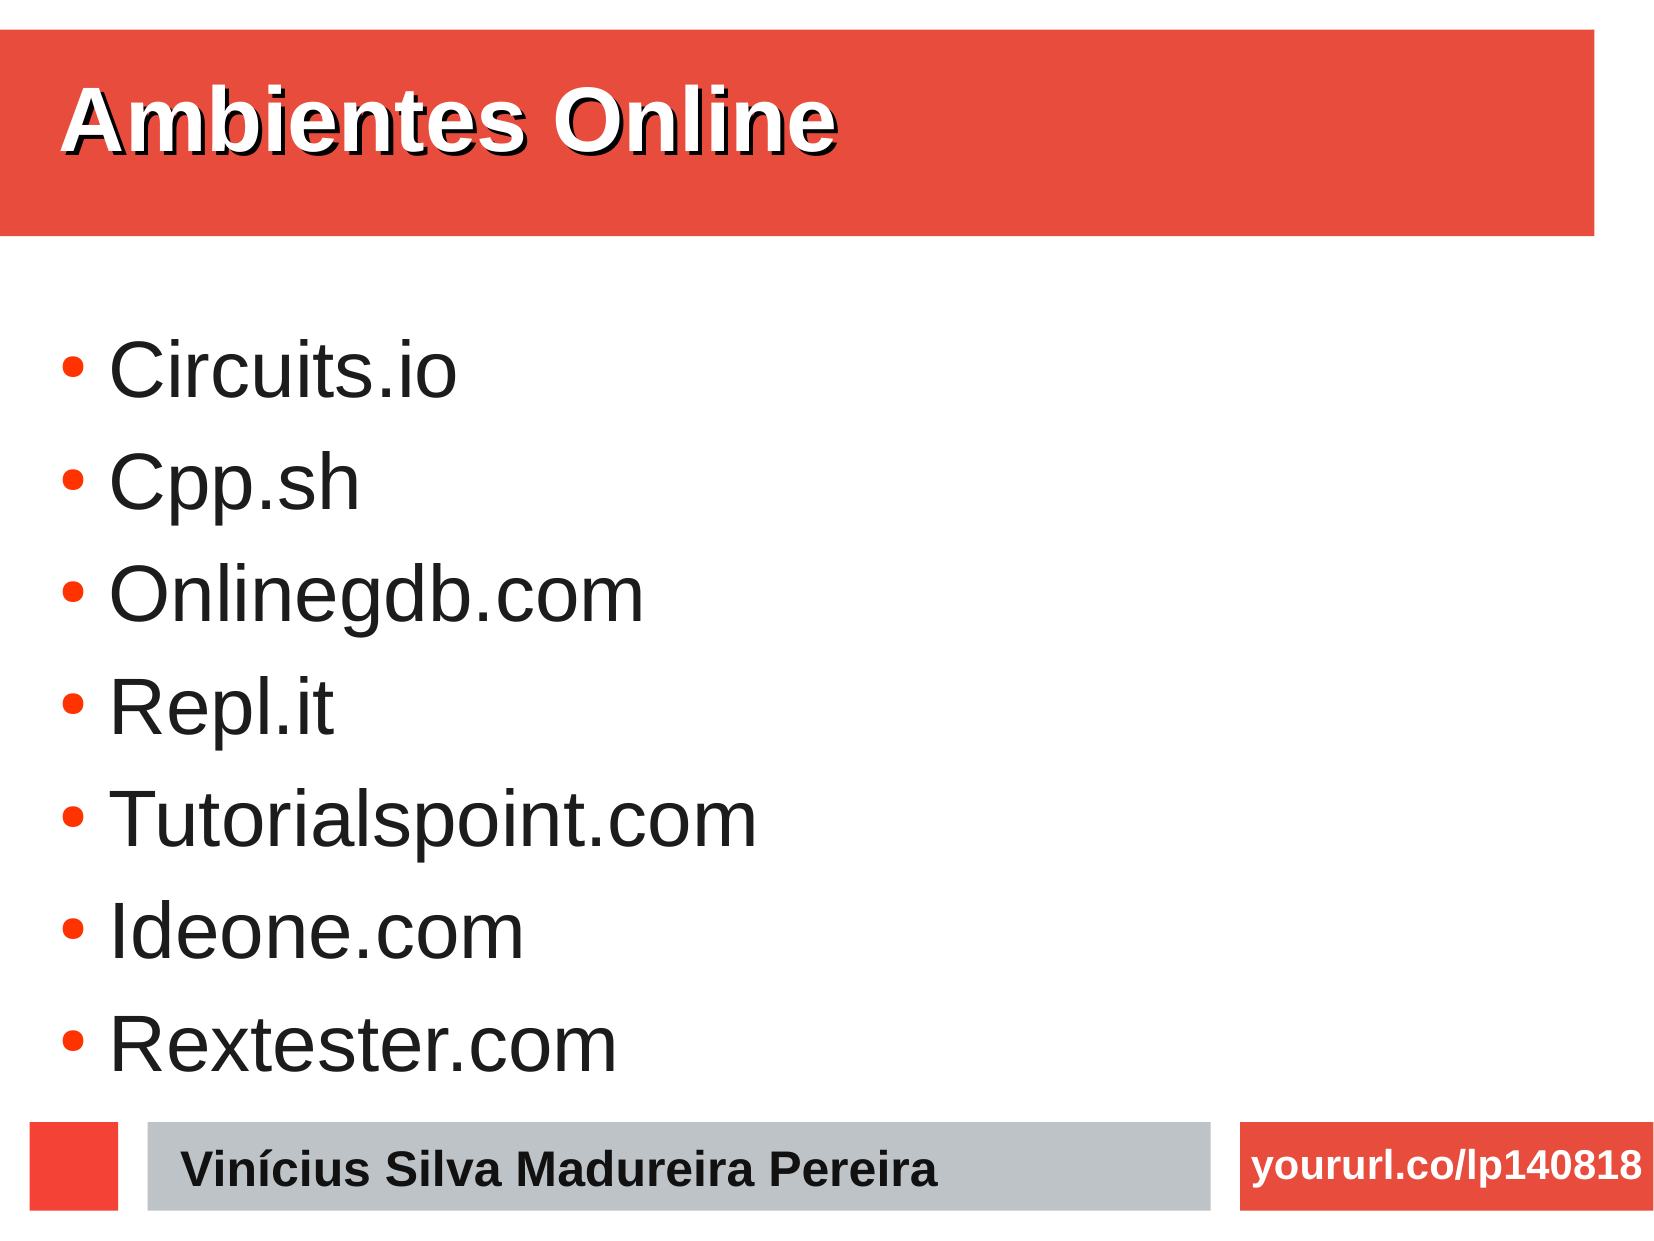

# Ambientes Online
 Circuits.io
 Cpp.sh
 Onlinegdb.com
 Repl.it
 Tutorialspoint.com
 Ideone.com
 Rextester.com
Vinícius Silva Madureira Pereira
yoururl.co/lp140818